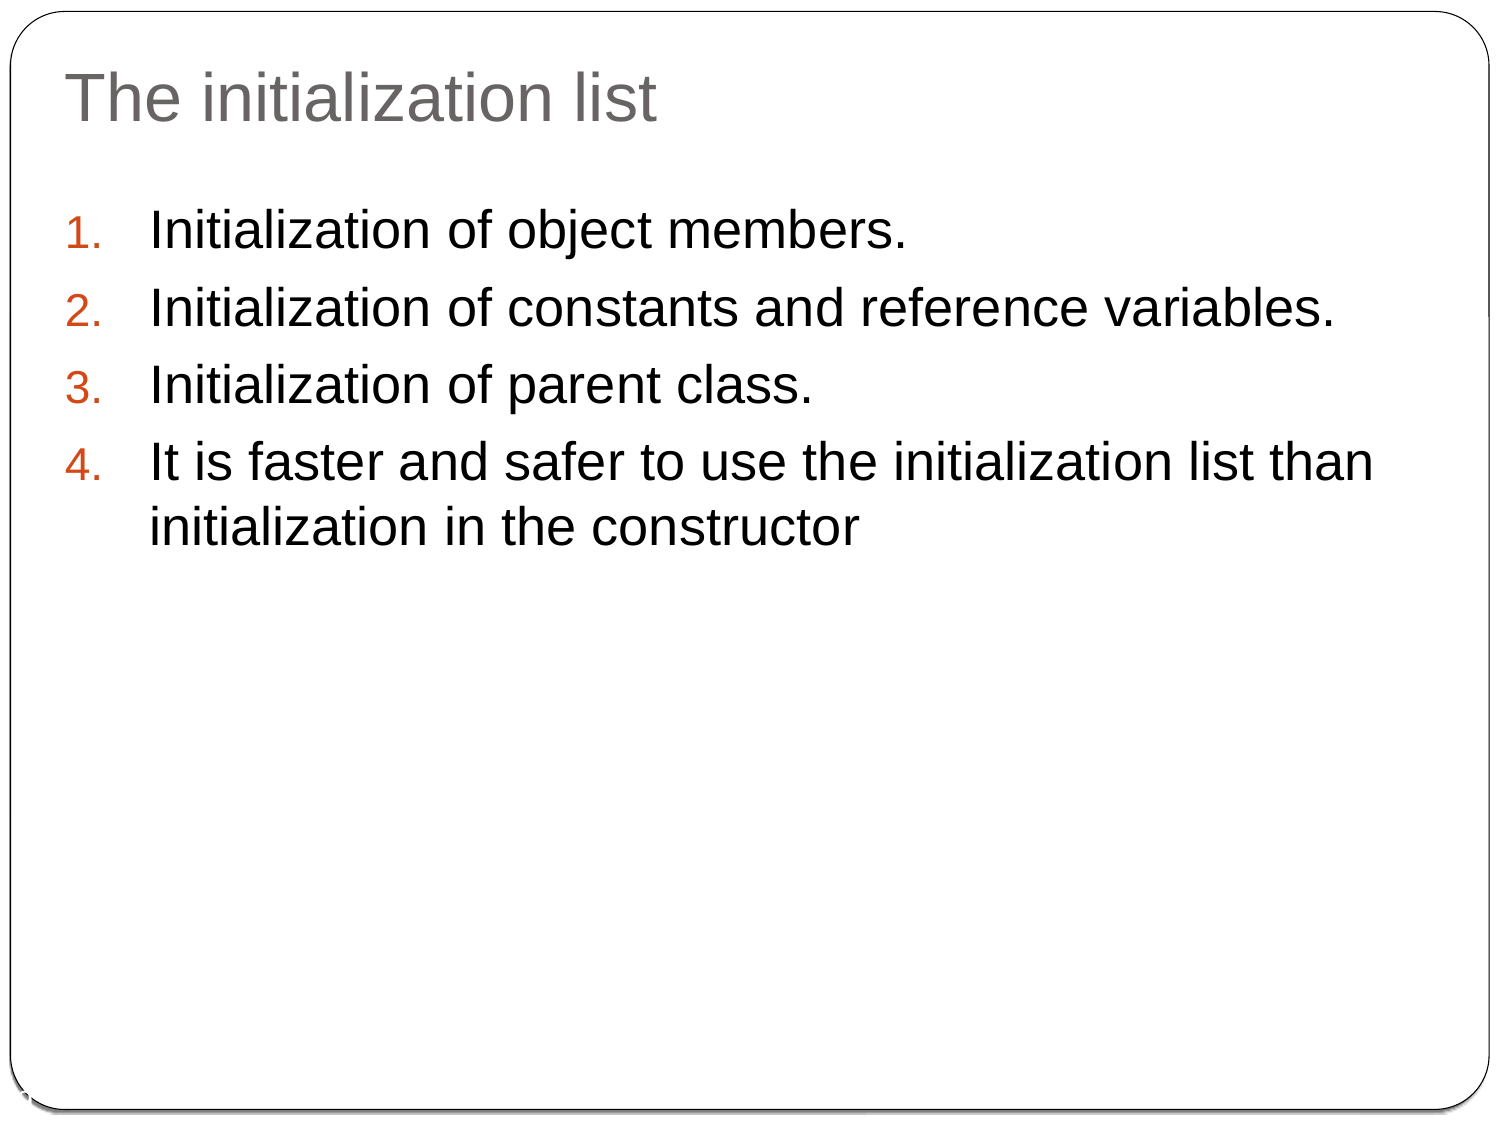

# The initialization list
Initialization of object members.
Initialization of constants and reference variables.
Initialization of parent class.
It is faster and safer to use the initialization list than initialization in the constructor